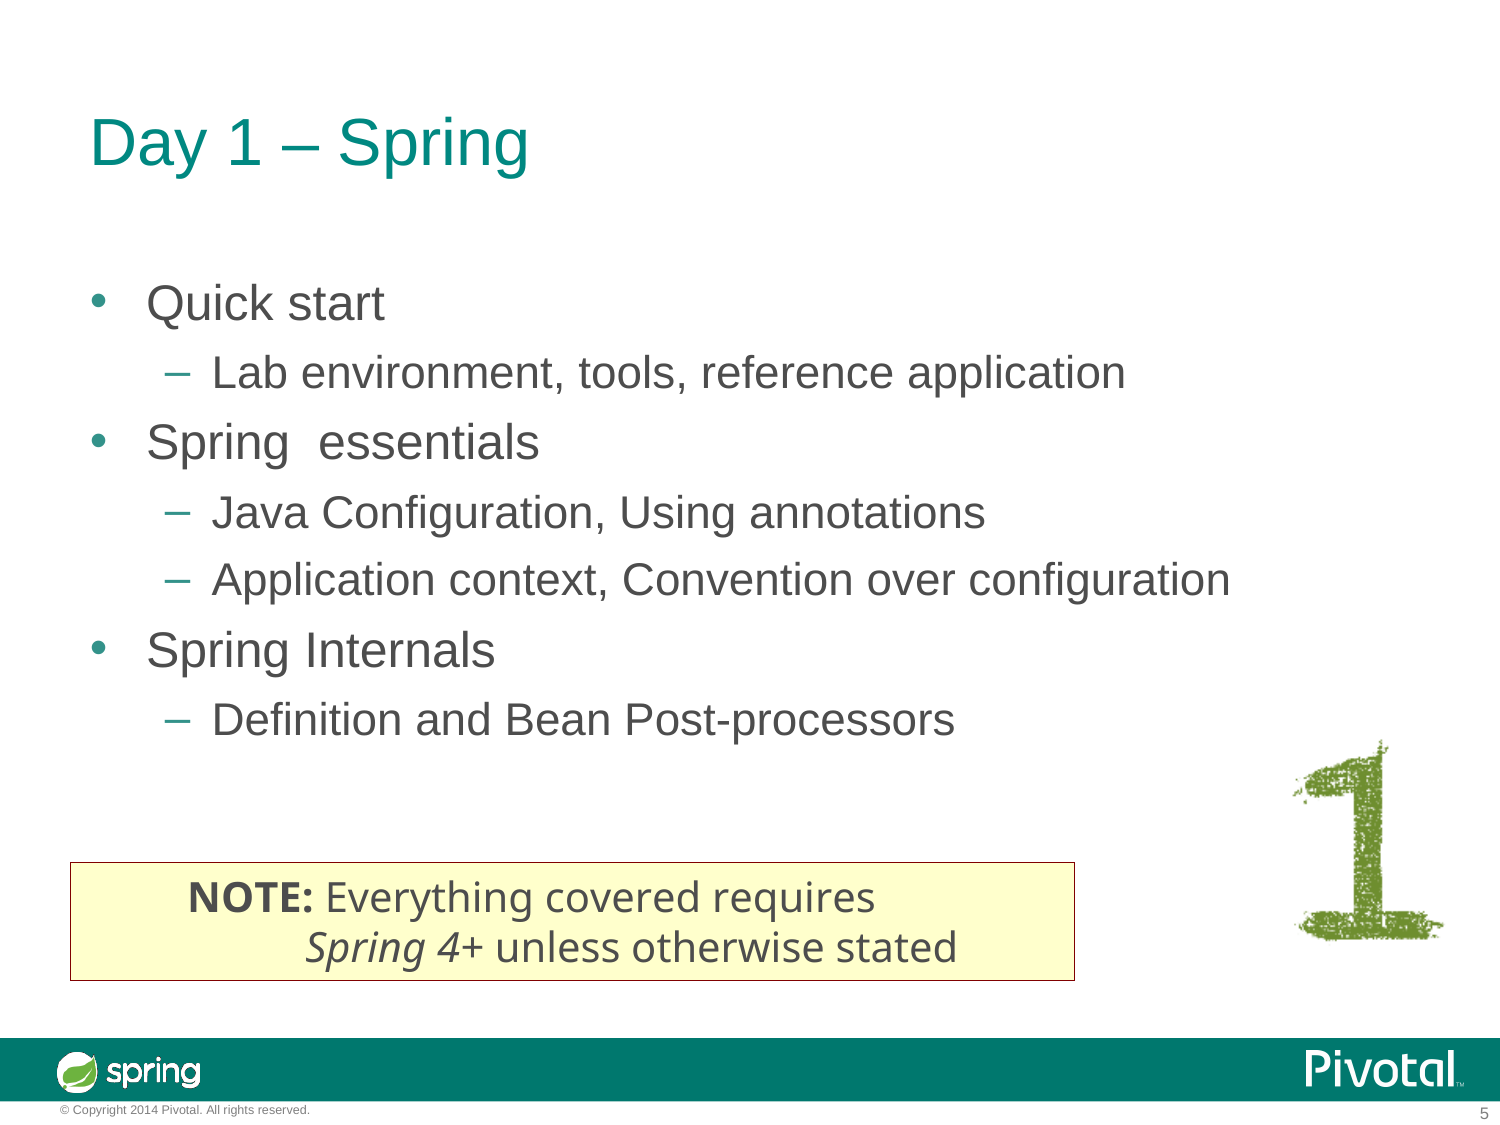

# Day 1 – Spring
Quick start
Lab environment, tools, reference application
Spring essentials
Java Configuration, Using annotations
Application context, Convention over configuration
Spring Internals
Definition and Bean Post-processors
NOTE: Everything covered requires
 Spring 4+ unless otherwise stated